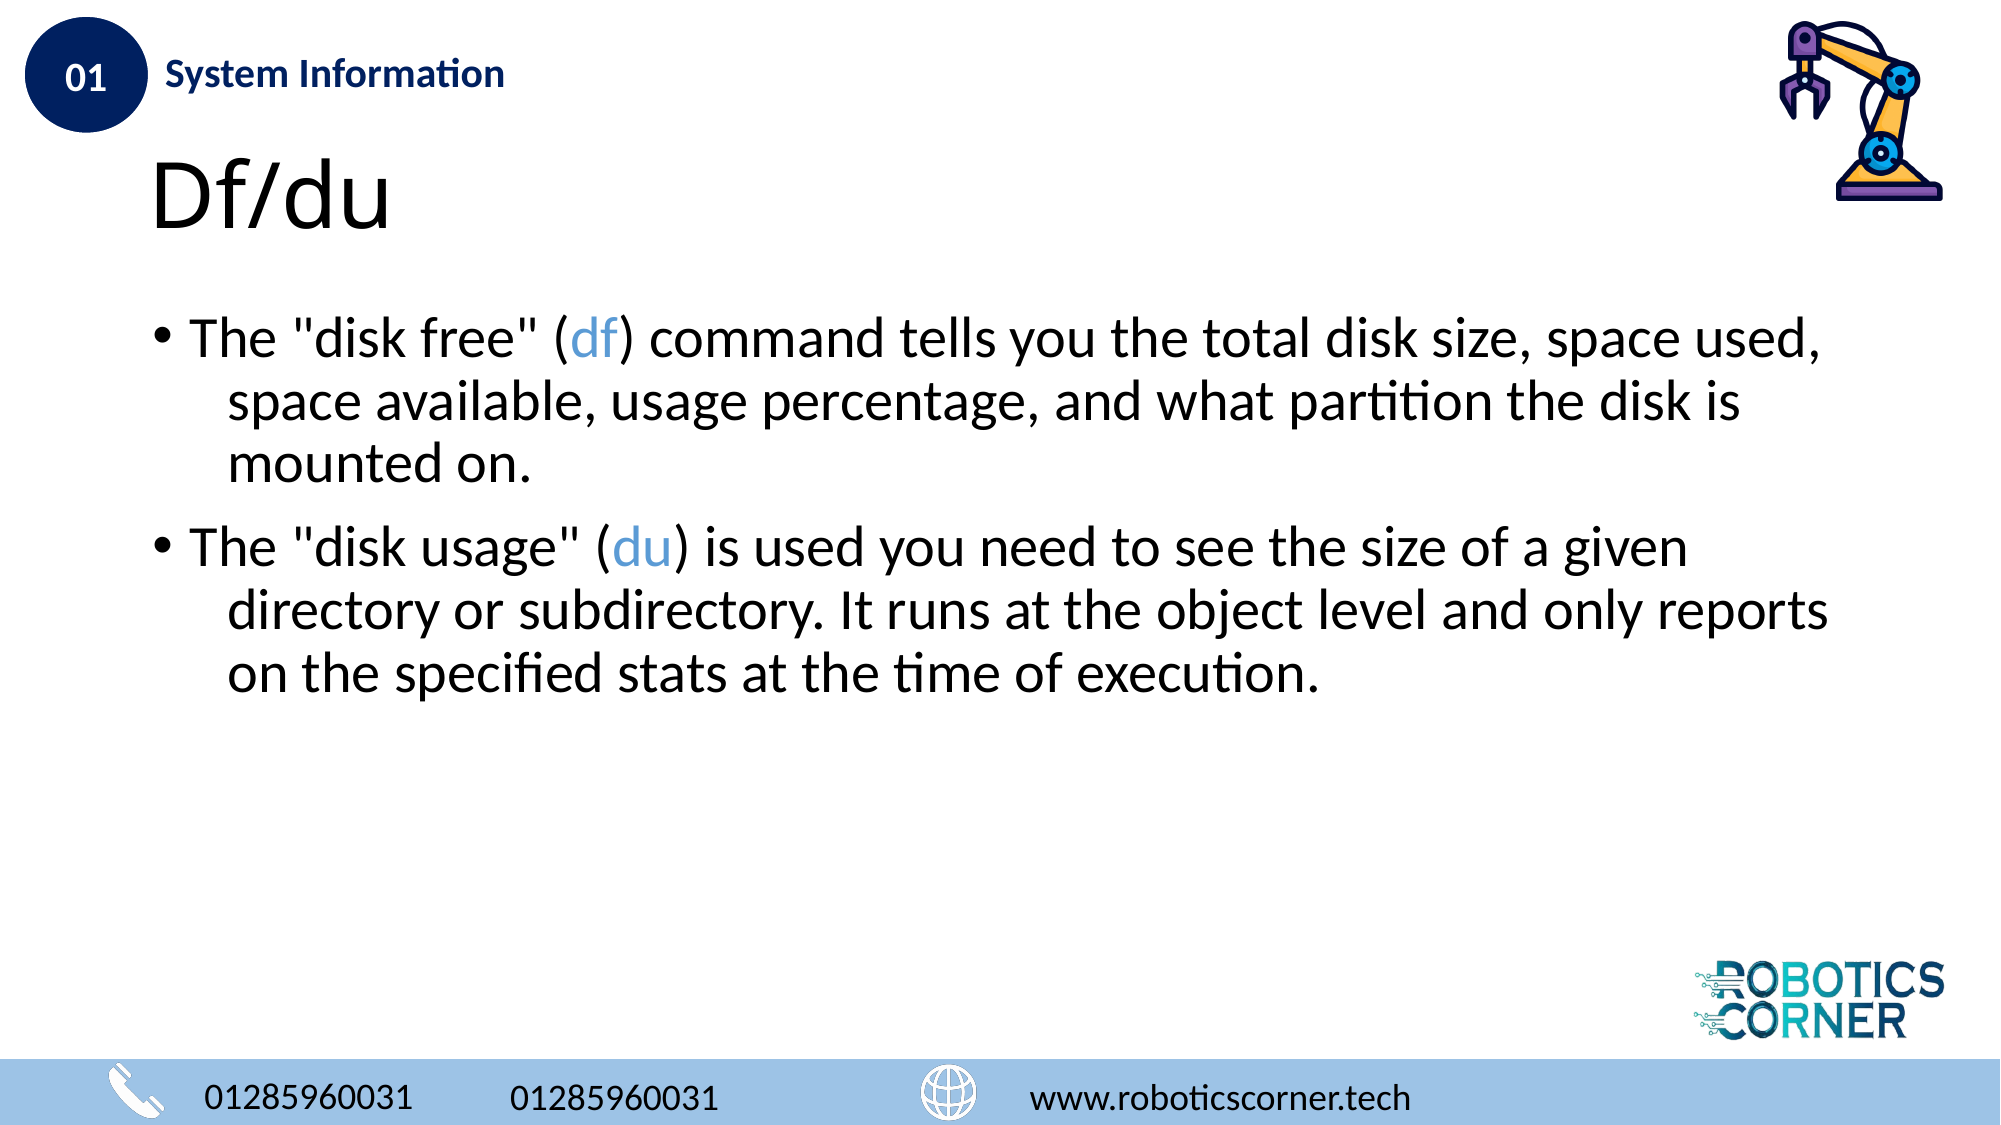

01
System Information
# Df/du
The "disk free" (df) command tells you the total disk size, space used, space available, usage percentage, and what partition the disk is mounted on.
The "disk usage" (du) is used you need to see the size of a given directory or subdirectory. It runs at the object level and only reports on the specified stats at the time of execution.
01285960031
01285960031
www.roboticscorner.tech